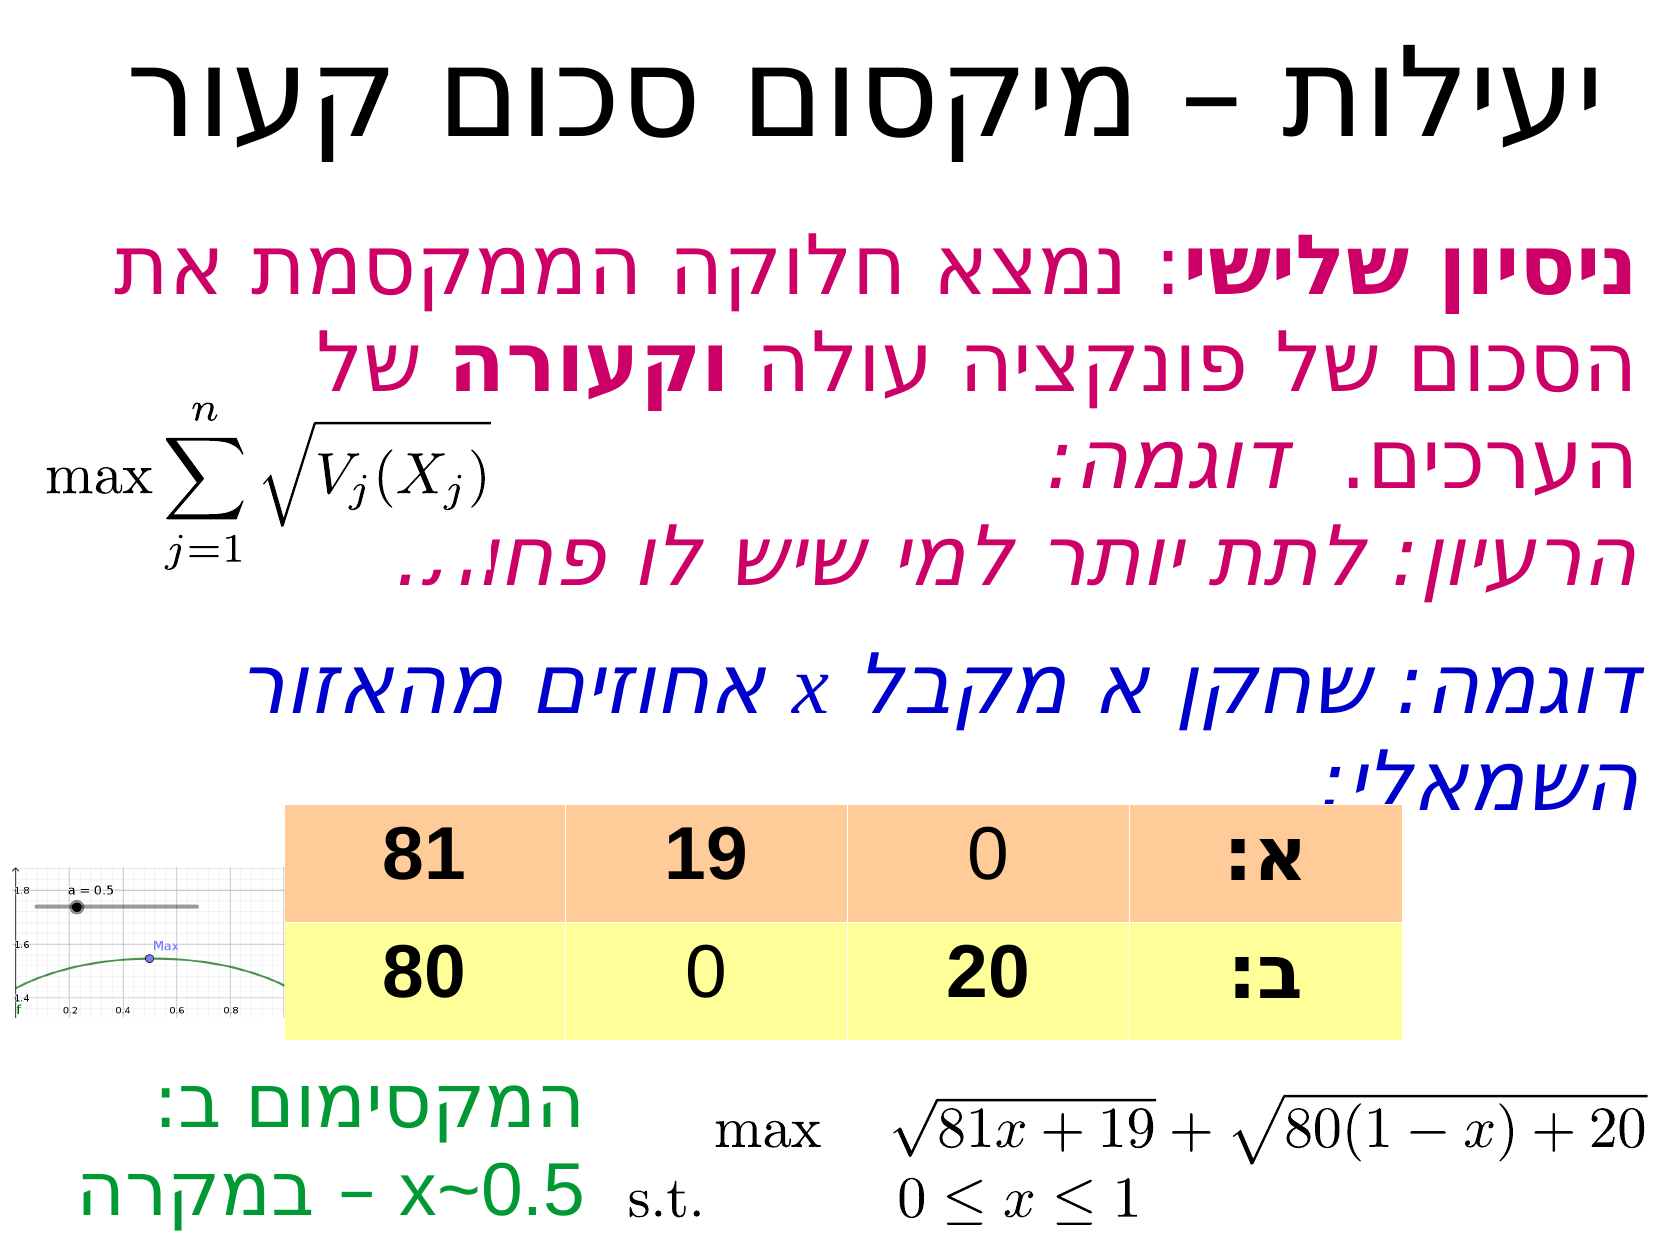

# יעילות – מיקסום סכום קעור
ניסיון שלישי: נמצא חלוקה הממקסמת את הסכום של פונקציה עולה וקעורה של הערכים. דוגמה:
הרעיון: לתת יותר למי שיש לו פחות.
דוגמה: שחקן א מקבל x אחוזים מהאזור השמאלי:
| 81 | 19 | 0 | א: |
| --- | --- | --- | --- |
| 80 | 0 | 20 | ב: |
המקסימום ב: x~0.5 – במקרה הזה הוגן!